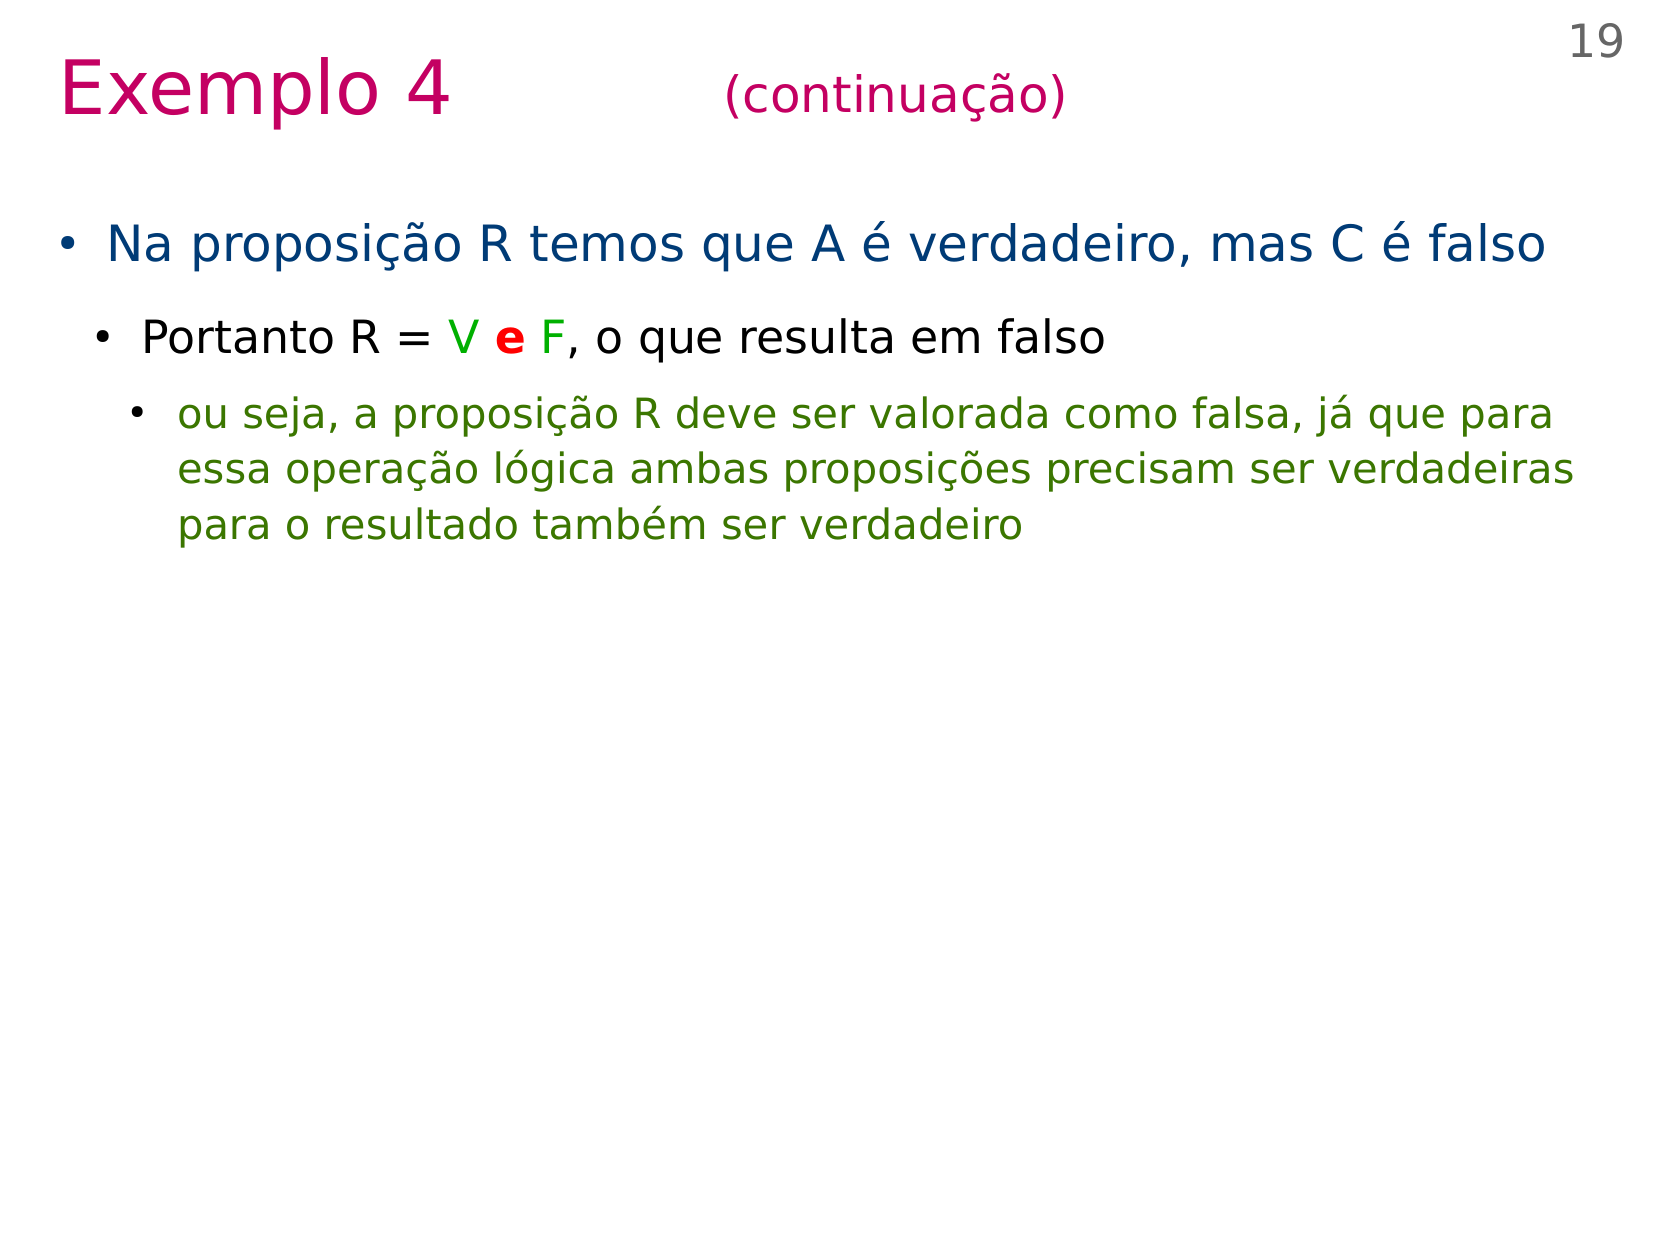

19
# Exemplo 4
(continuação)
Na proposição R temos que A é verdadeiro, mas C é falso
Portanto R = V e F, o que resulta em falso
ou seja, a proposição R deve ser valorada como falsa, já que para essa operação lógica ambas proposições precisam ser verdadeiras para o resultado também ser verdadeiro